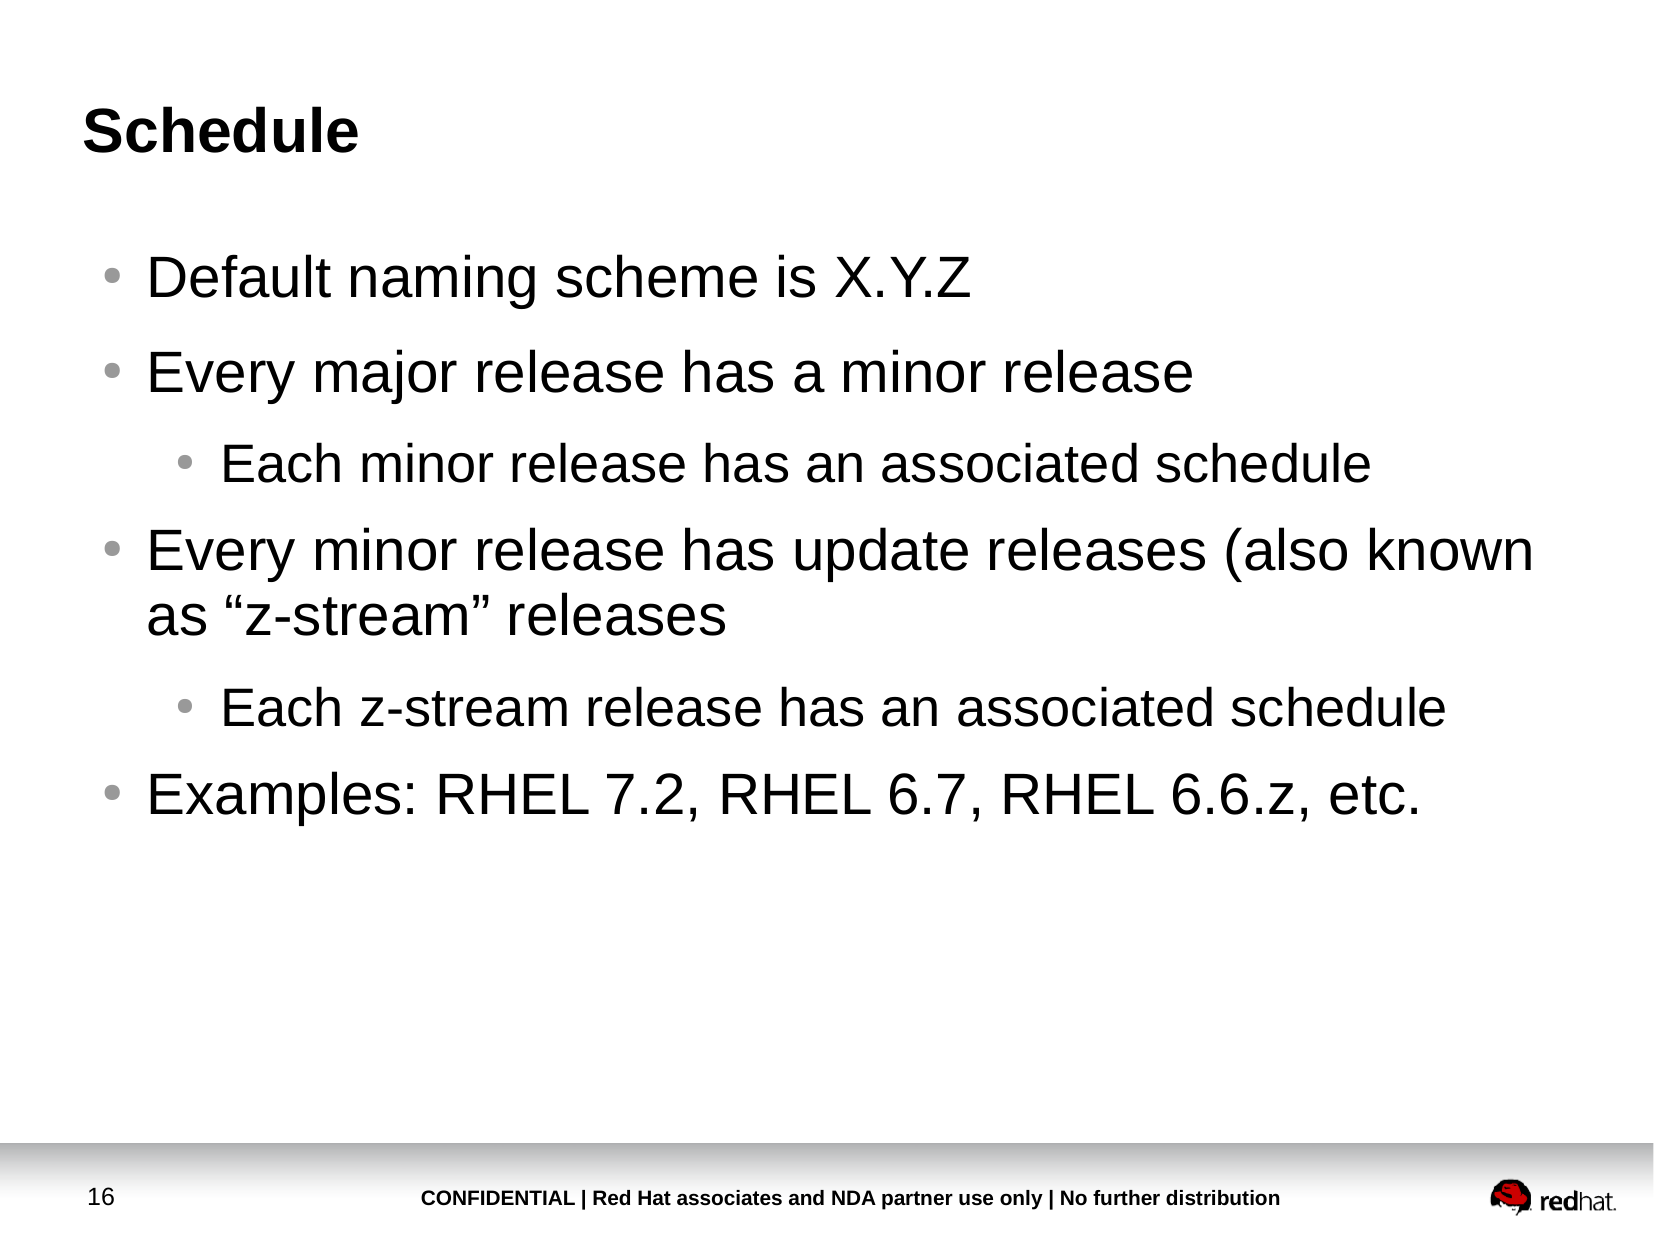

# Schedule
Default naming scheme is X.Y.Z
Every major release has a minor release
Each minor release has an associated schedule
Every minor release has update releases (also known as “z-stream” releases
Each z-stream release has an associated schedule
Examples: RHEL 7.2, RHEL 6.7, RHEL 6.6.z, etc.